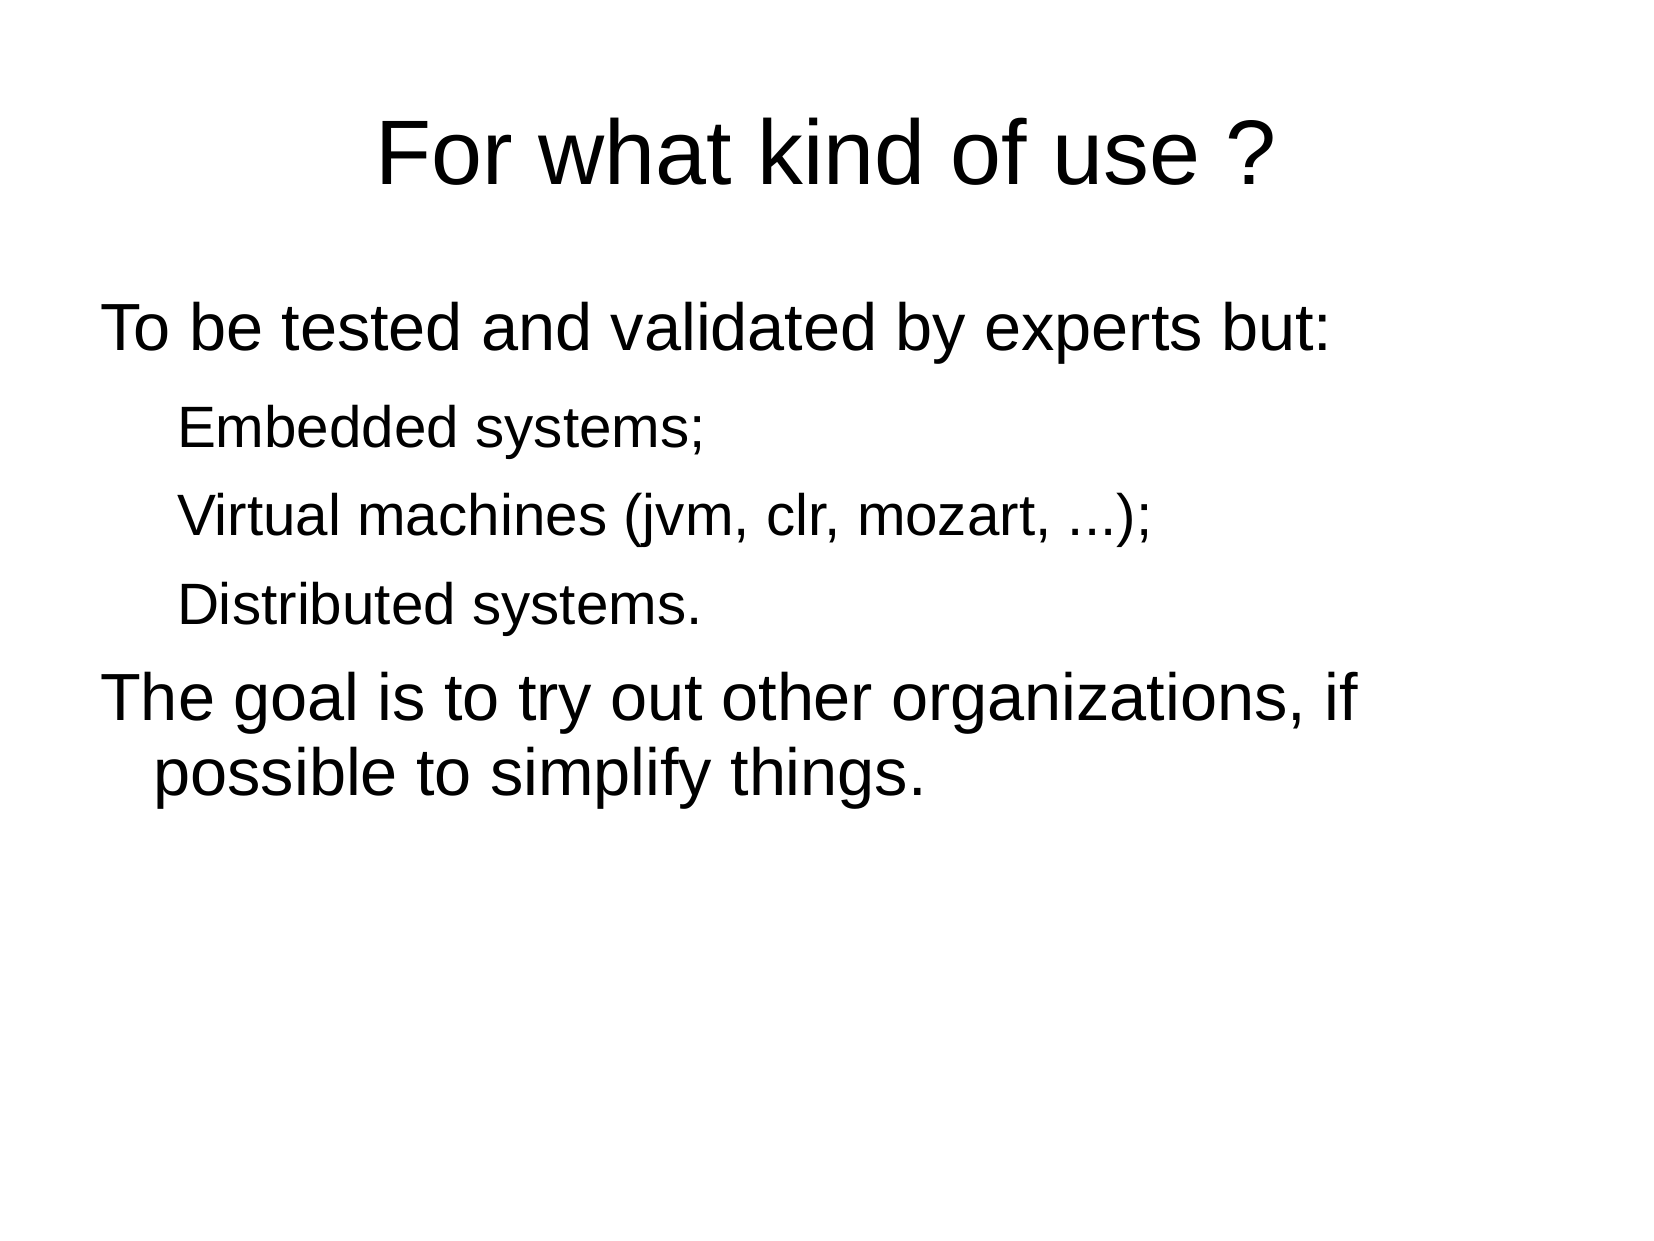

# For what kind of use ?
To be tested and validated by experts but:
Embedded systems;
Virtual machines (jvm, clr, mozart, ...);
Distributed systems.
The goal is to try out other organizations, if possible to simplify things.